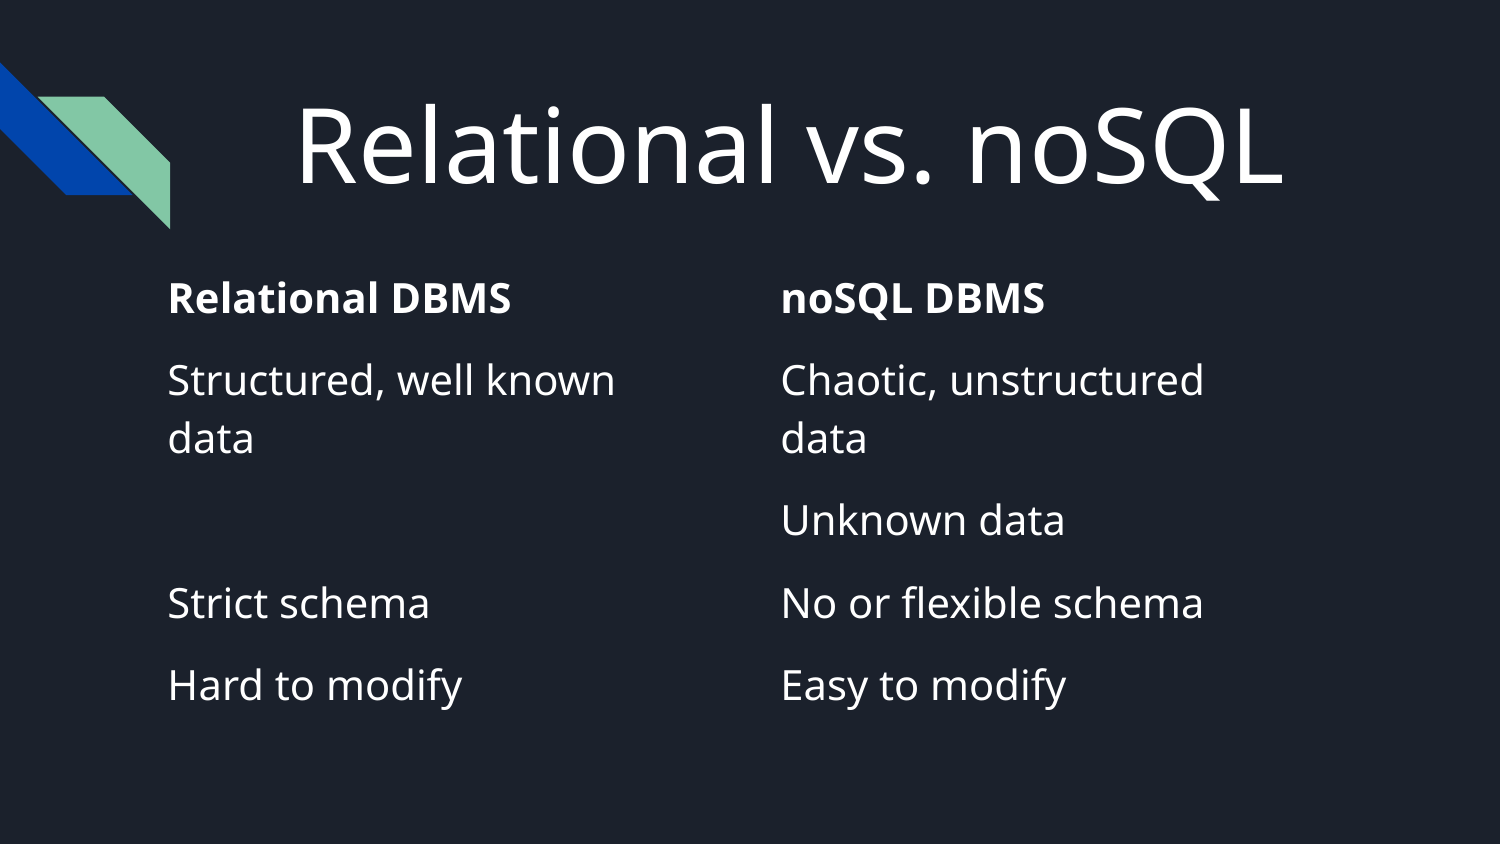

# Relational vs. noSQL
Relational DBMS
Structured, well known data
Strict schema
Hard to modify
noSQL DBMS
Chaotic, unstructured data
Unknown data
No or flexible schema
Easy to modify